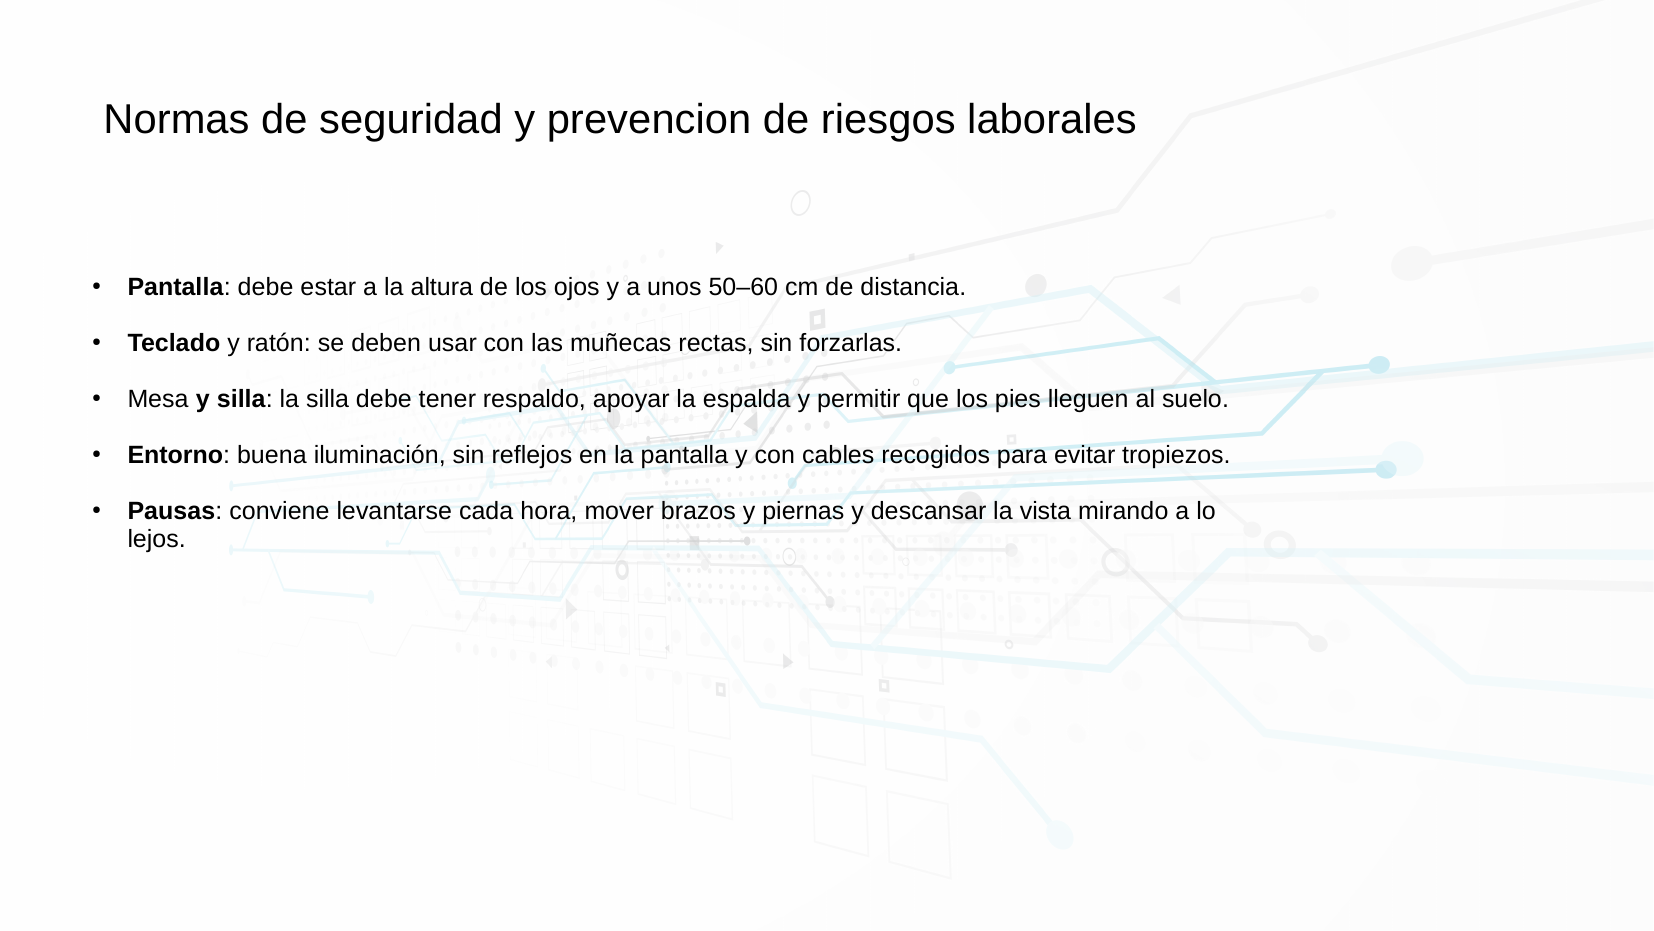

Normas de seguridad y prevencion de riesgos laborales
Pantalla: debe estar a la altura de los ojos y a unos 50–60 cm de distancia.
Teclado y ratón: se deben usar con las muñecas rectas, sin forzarlas.
Mesa y silla: la silla debe tener respaldo, apoyar la espalda y permitir que los pies lleguen al suelo.
Entorno: buena iluminación, sin reflejos en la pantalla y con cables recogidos para evitar tropiezos.
Pausas: conviene levantarse cada hora, mover brazos y piernas y descansar la vista mirando a lo lejos.